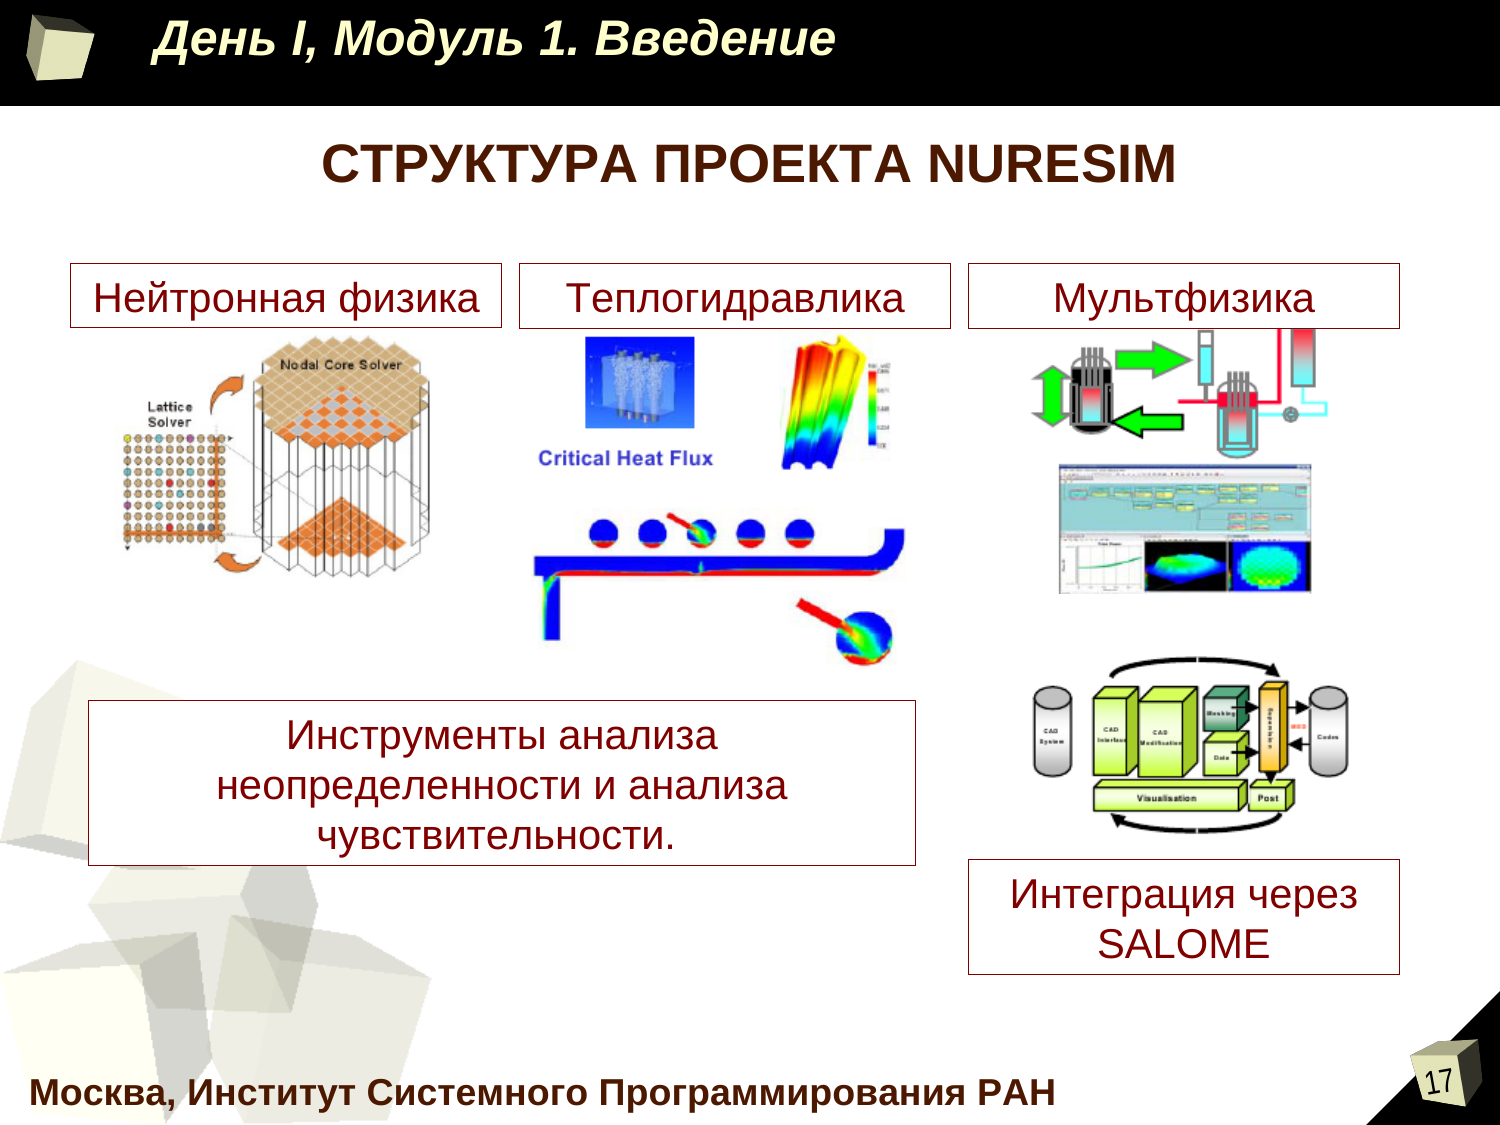

СТРУКТУРА ПРОЕКТА NURESIM
Нейтронная физика
Теплогидравлика
Мультфизика
Инструменты анализа неопределенности и анализа чувствительности.
Интеграция через SALOME